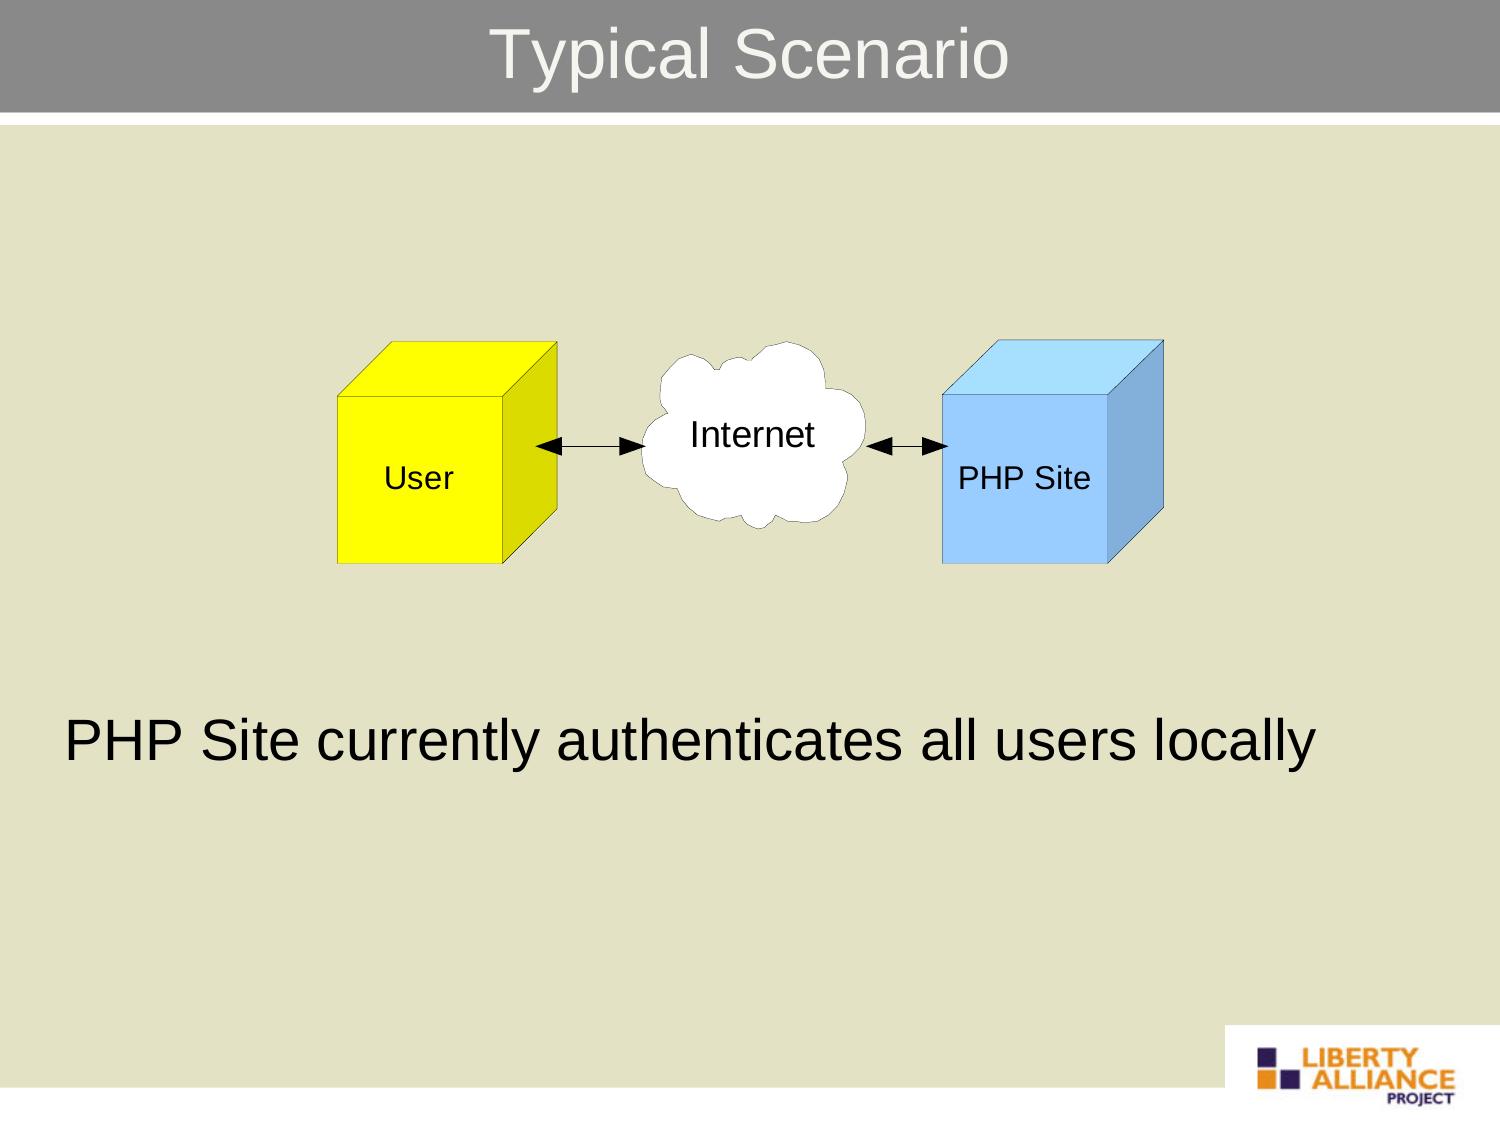

# Typical Scenario
PHP Site currently authenticates all users locally